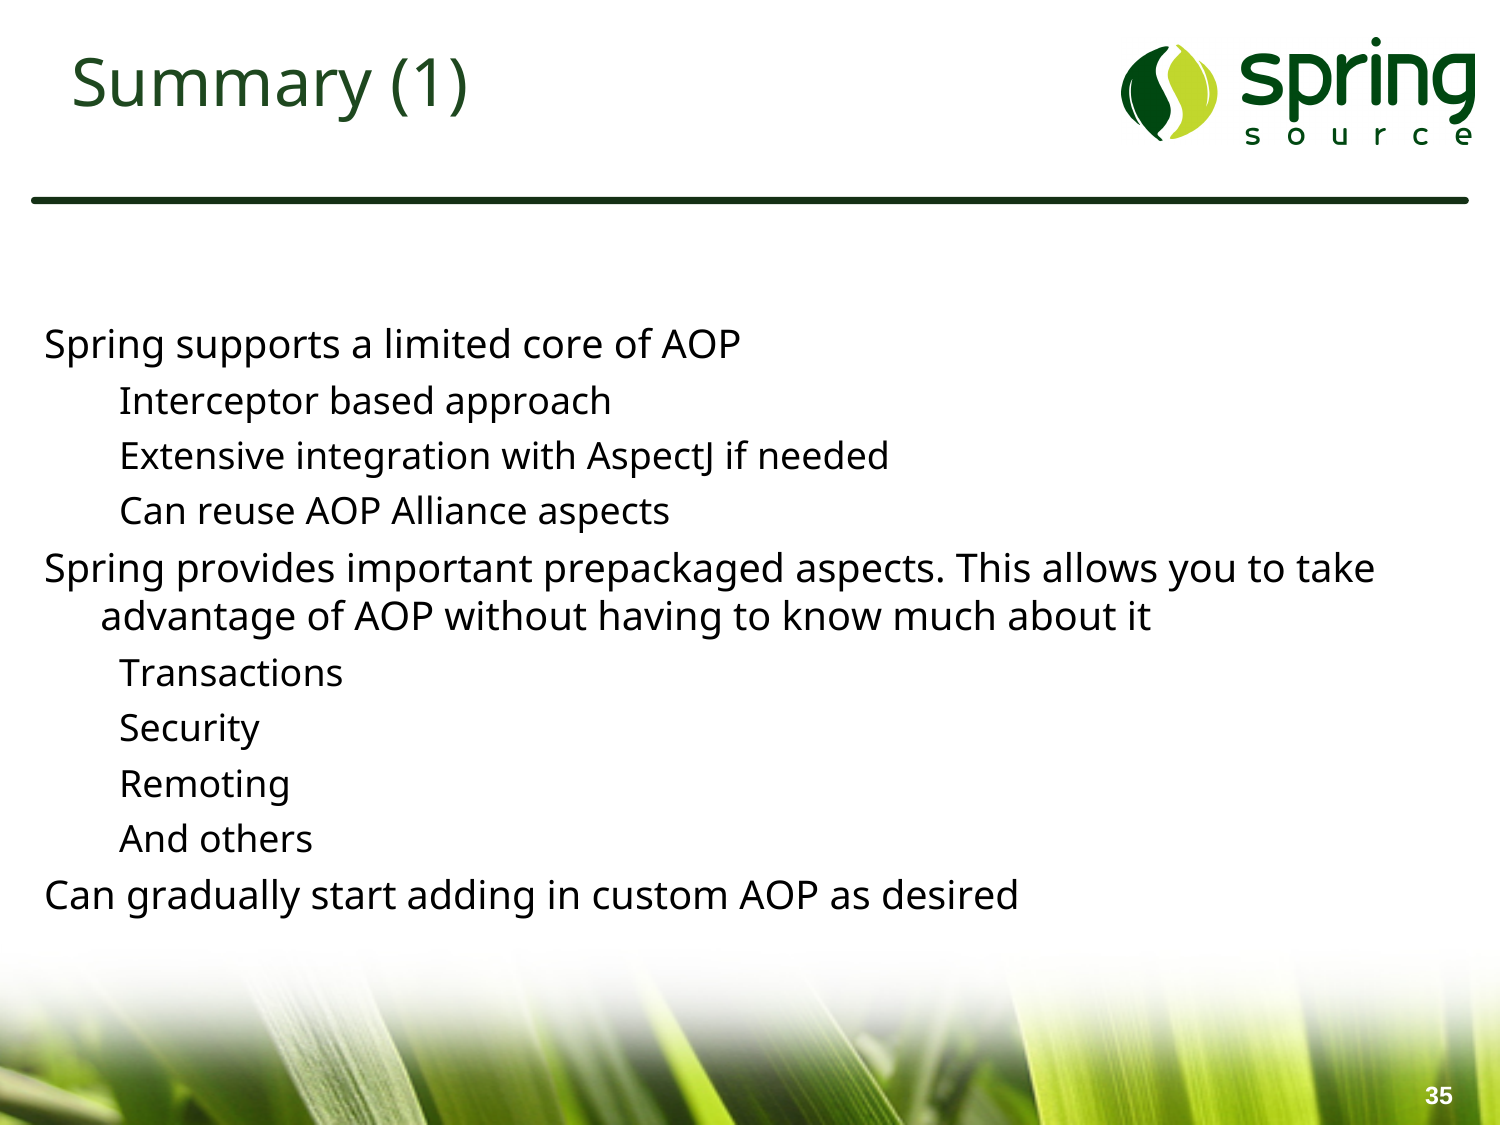

# Summary (1)
Spring supports a limited core of AOP
Interceptor based approach
Extensive integration with AspectJ if needed
Can reuse AOP Alliance aspects
Spring provides important prepackaged aspects. This allows you to take advantage of AOP without having to know much about it
Transactions
Security
Remoting
And others
Can gradually start adding in custom AOP as desired